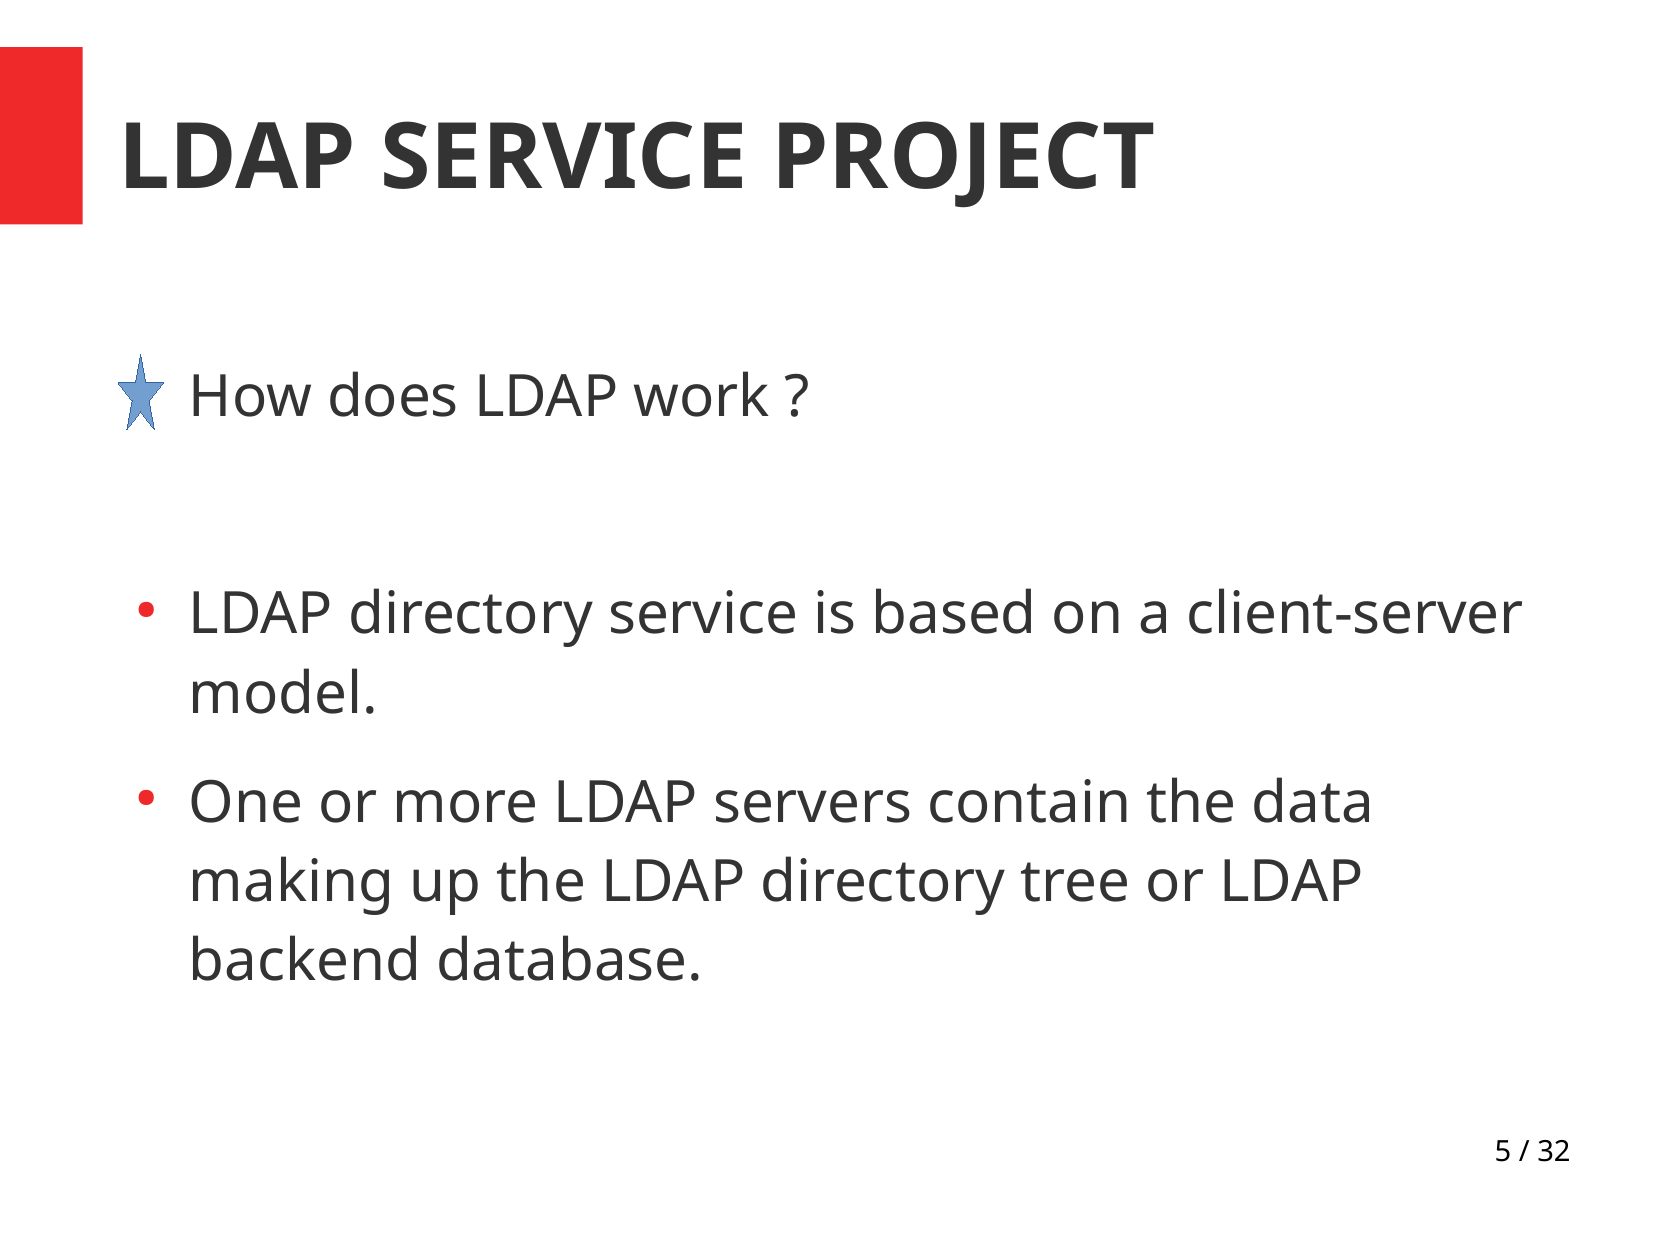

# LDAP SERVICE PROJECT
How does LDAP work ?
LDAP directory service is based on a client-server model.
One or more LDAP servers contain the data making up the LDAP directory tree or LDAP backend database.
5